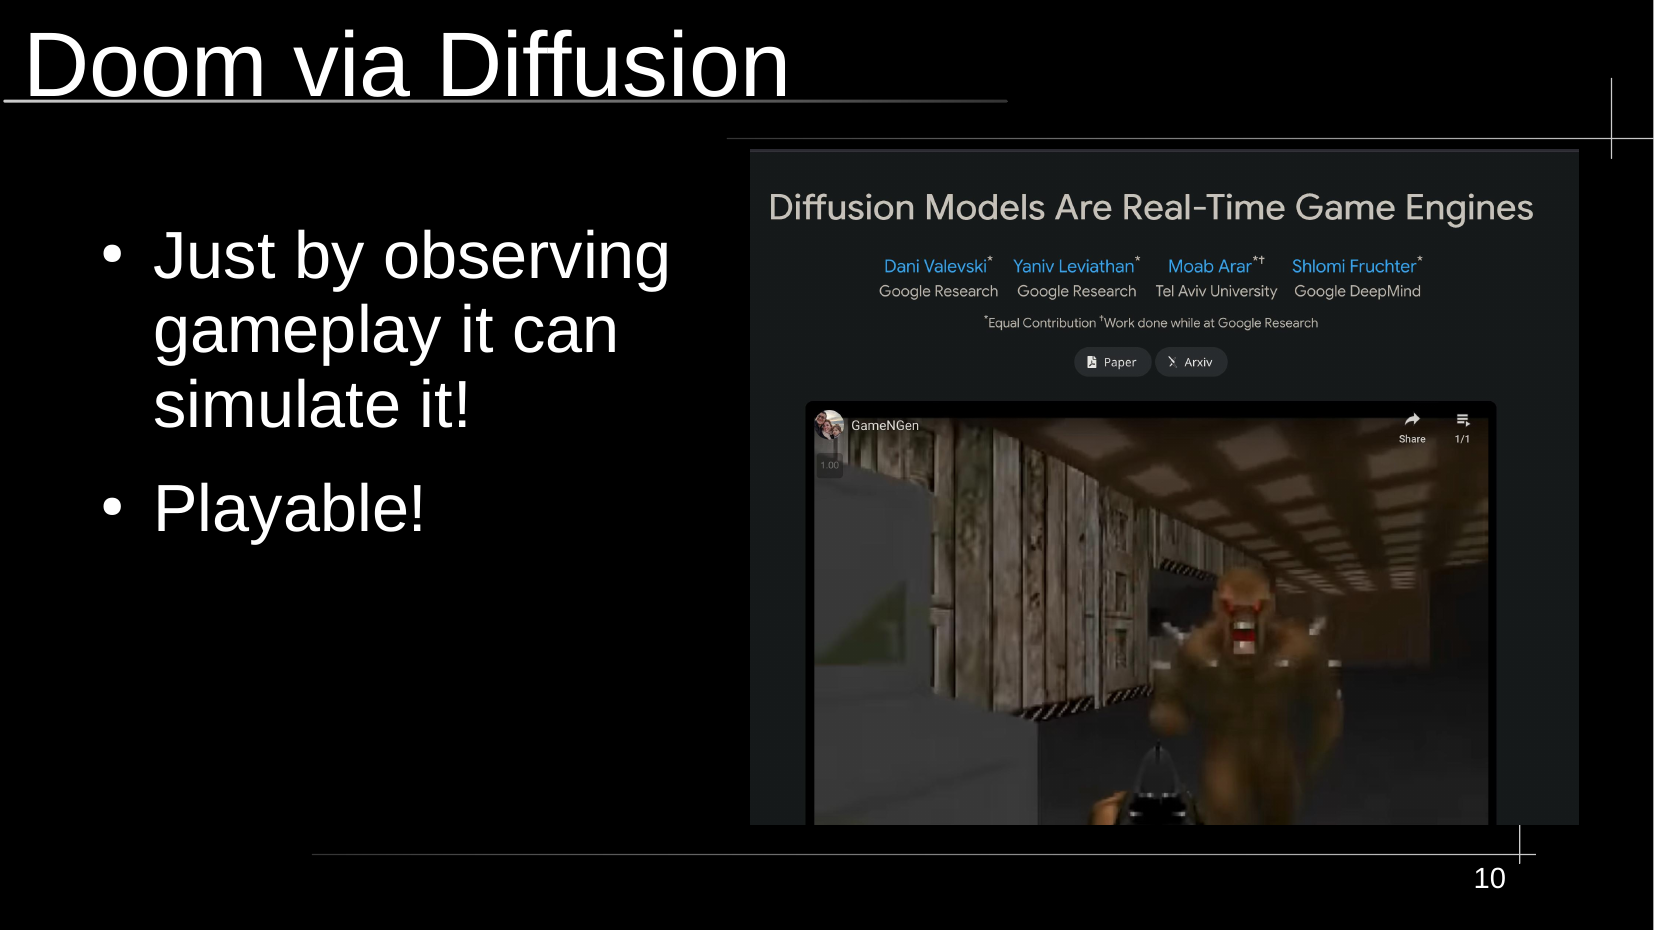

# Doom via Diffusion
Just by observing
gameplay it can
simulate it!
Playable!
10